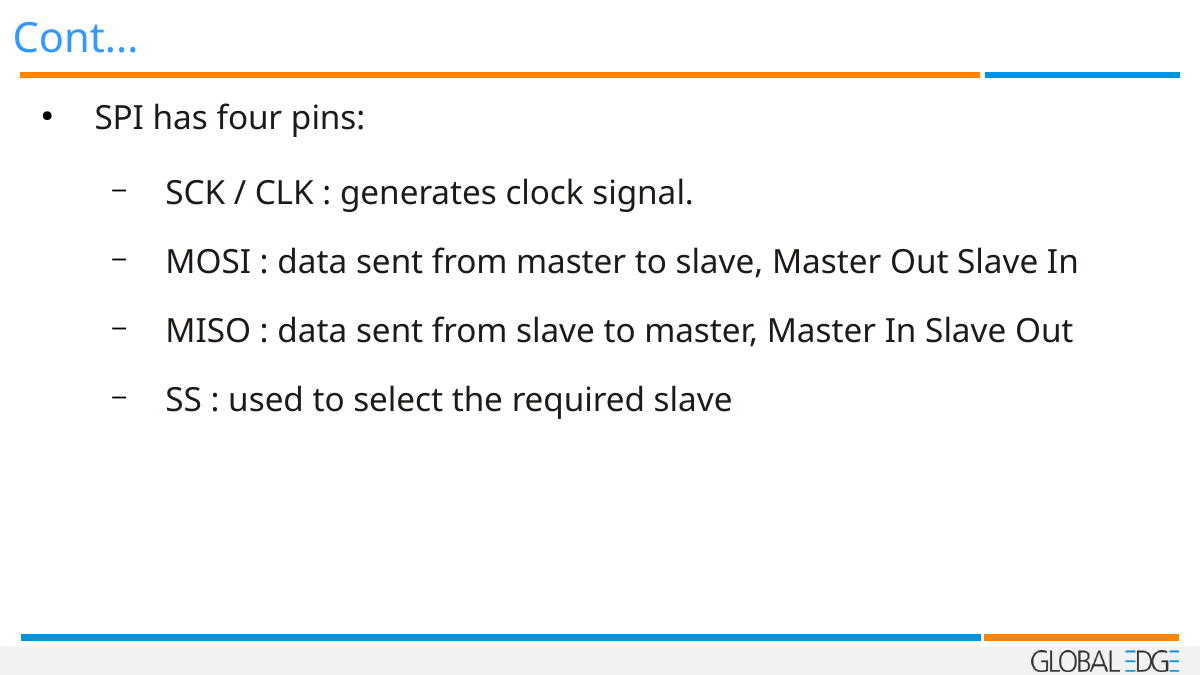

# Cont...
SPI has four pins:
SCK / CLK : generates clock signal.
MOSI : data sent from master to slave, Master Out Slave In
MISO : data sent from slave to master, Master In Slave Out
SS : used to select the required slave